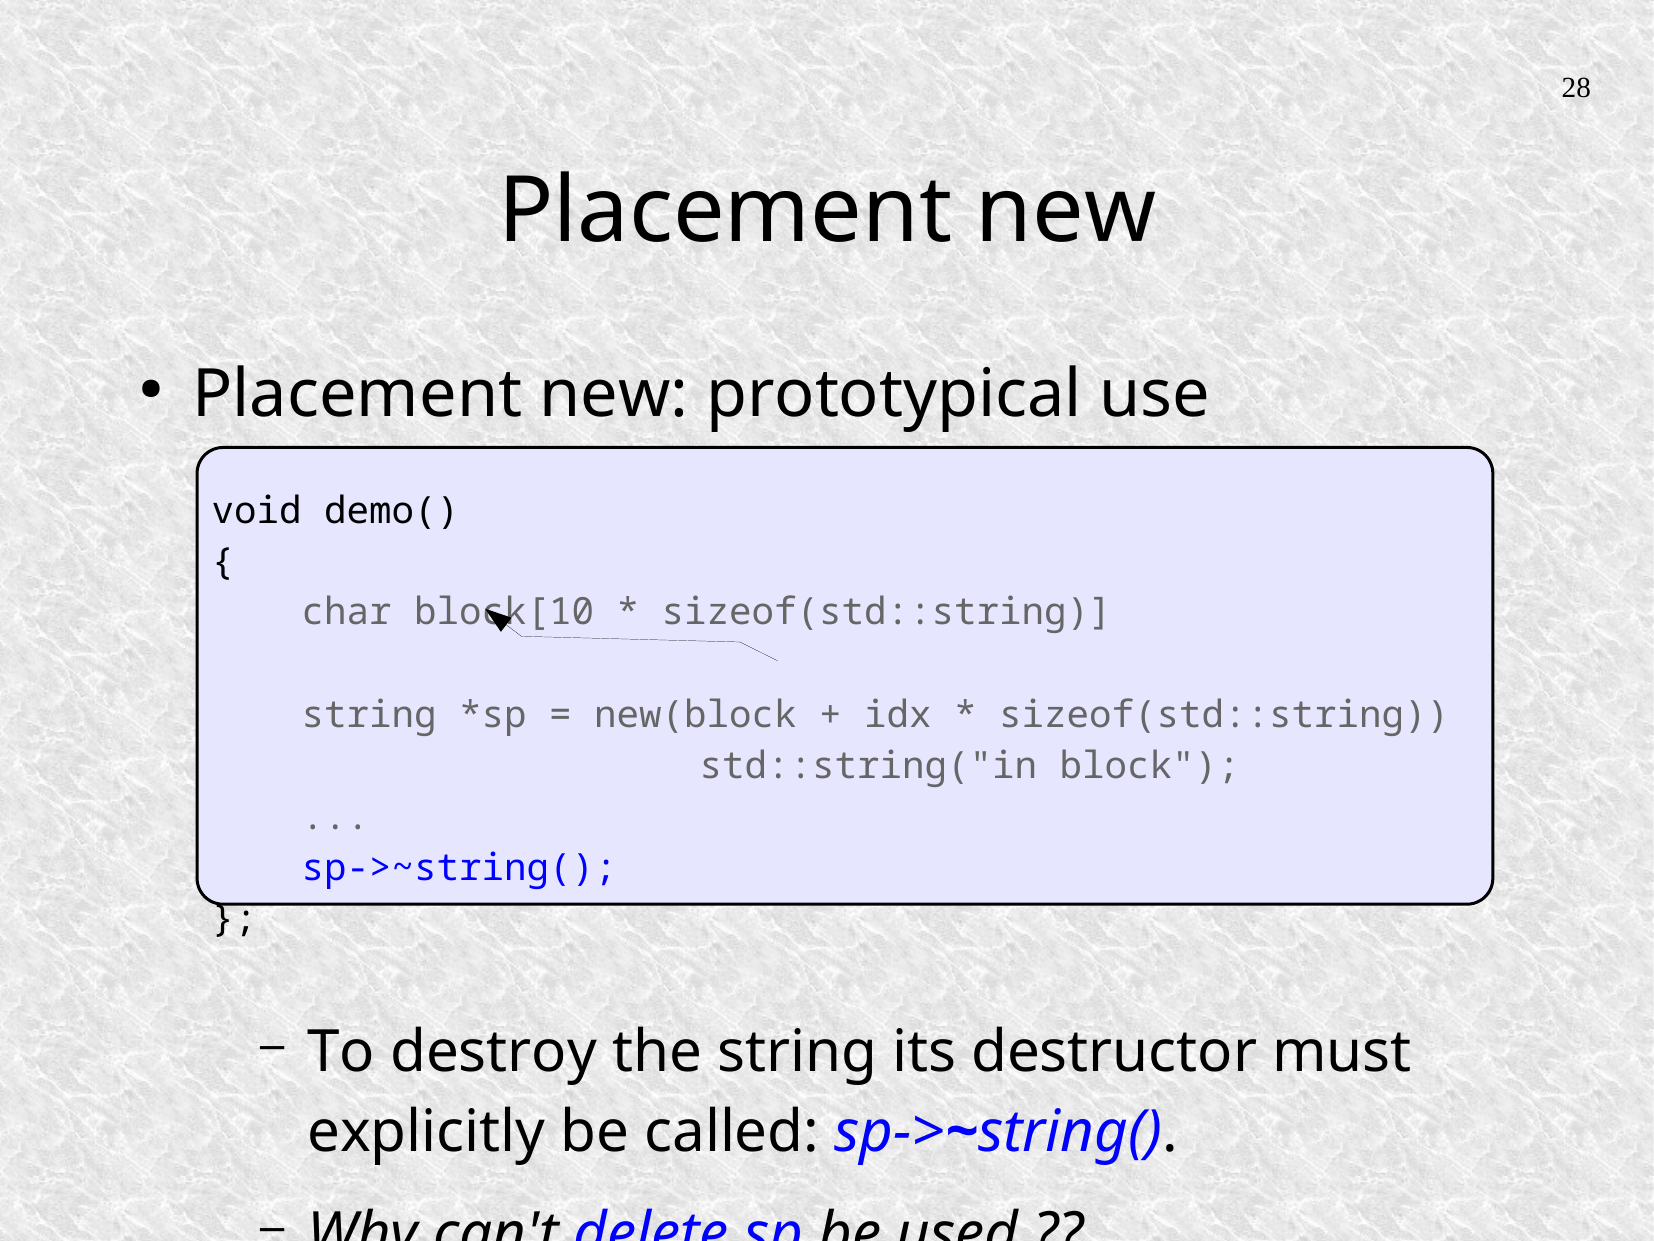

28
# Placement new
Placement new: prototypical use
To destroy the string its destructor must explicitly be called: sp->~string().
Why can't delete sp be used ??
void demo()
{
 char block[10 * sizeof(std::string)]
 string *sp = new(block + idx * sizeof(std::string))
						 std::string("in block");
 ...
 sp->~string();
};